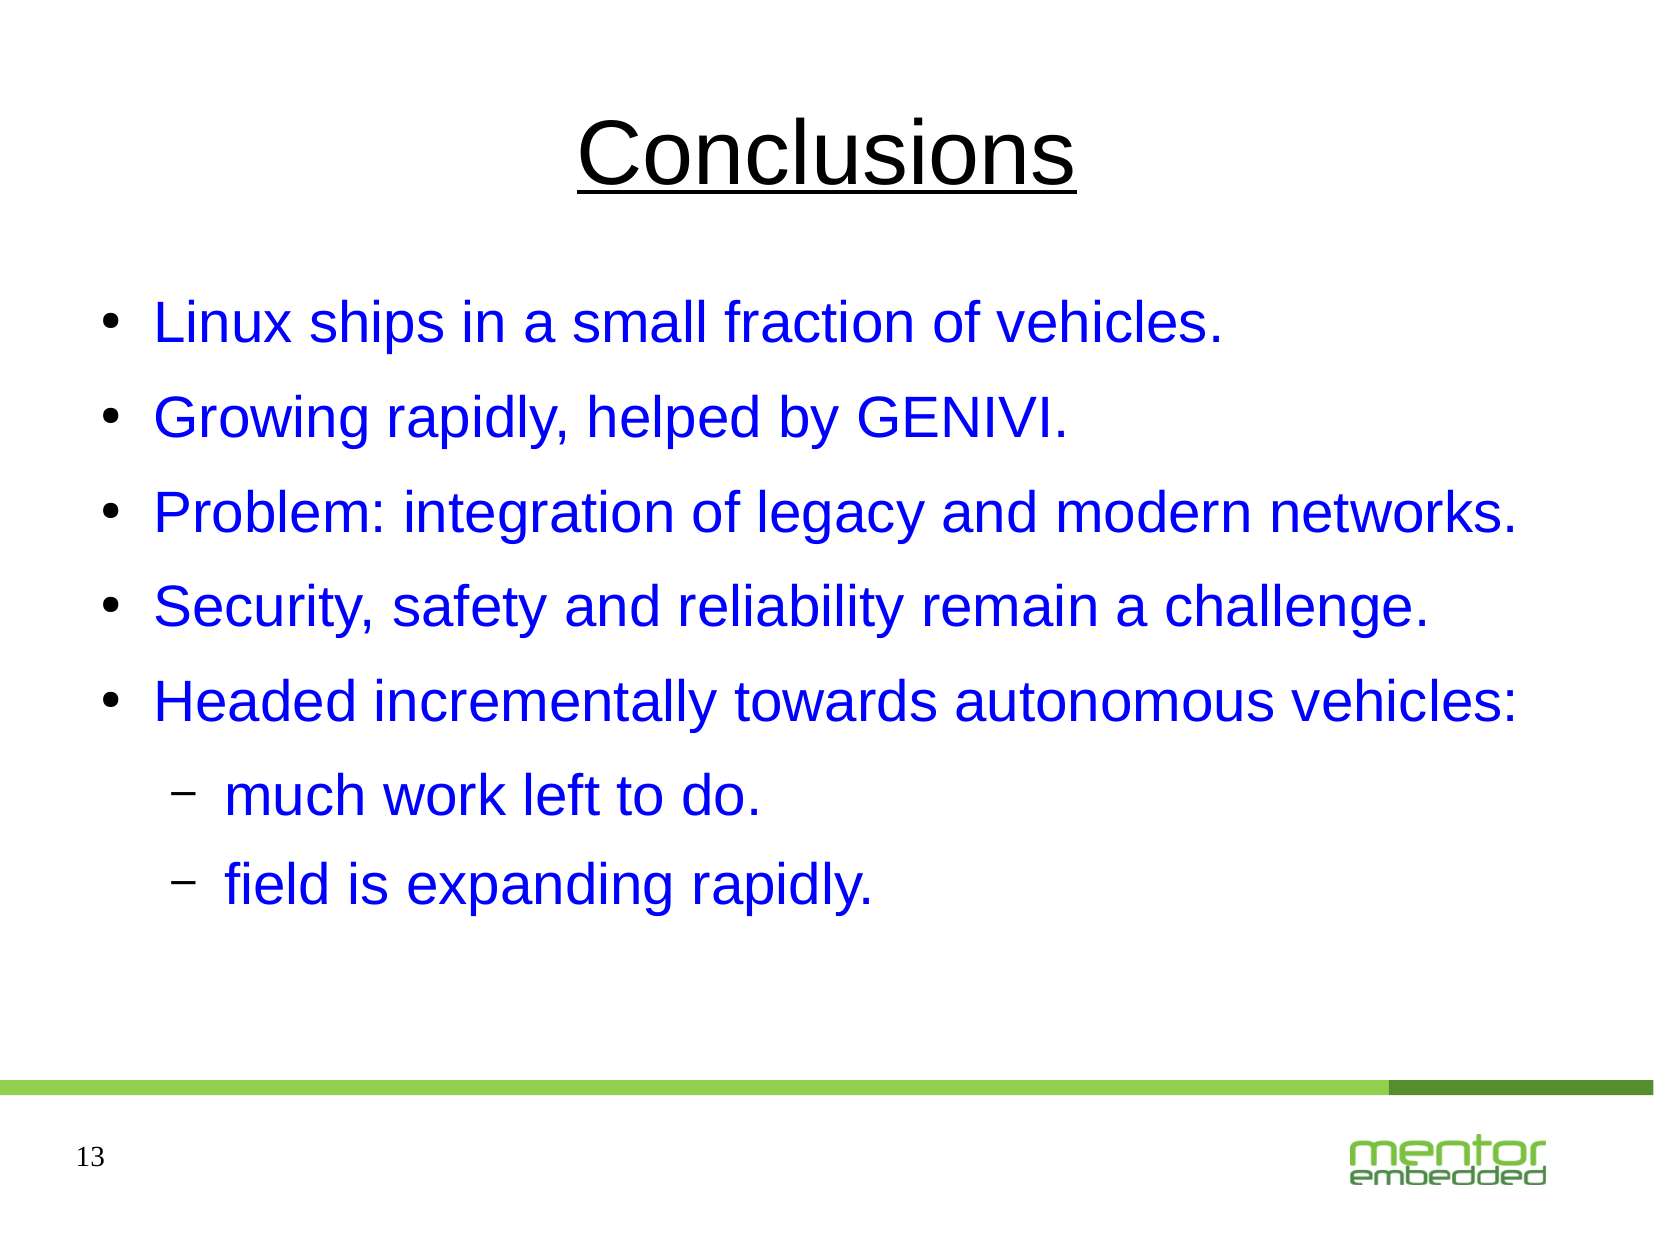

# Conclusions
Linux ships in a small fraction of vehicles.
Growing rapidly, helped by GENIVI.
Problem: integration of legacy and modern networks.
Security, safety and reliability remain a challenge.
Headed incrementally towards autonomous vehicles:
much work left to do.
field is expanding rapidly.
13